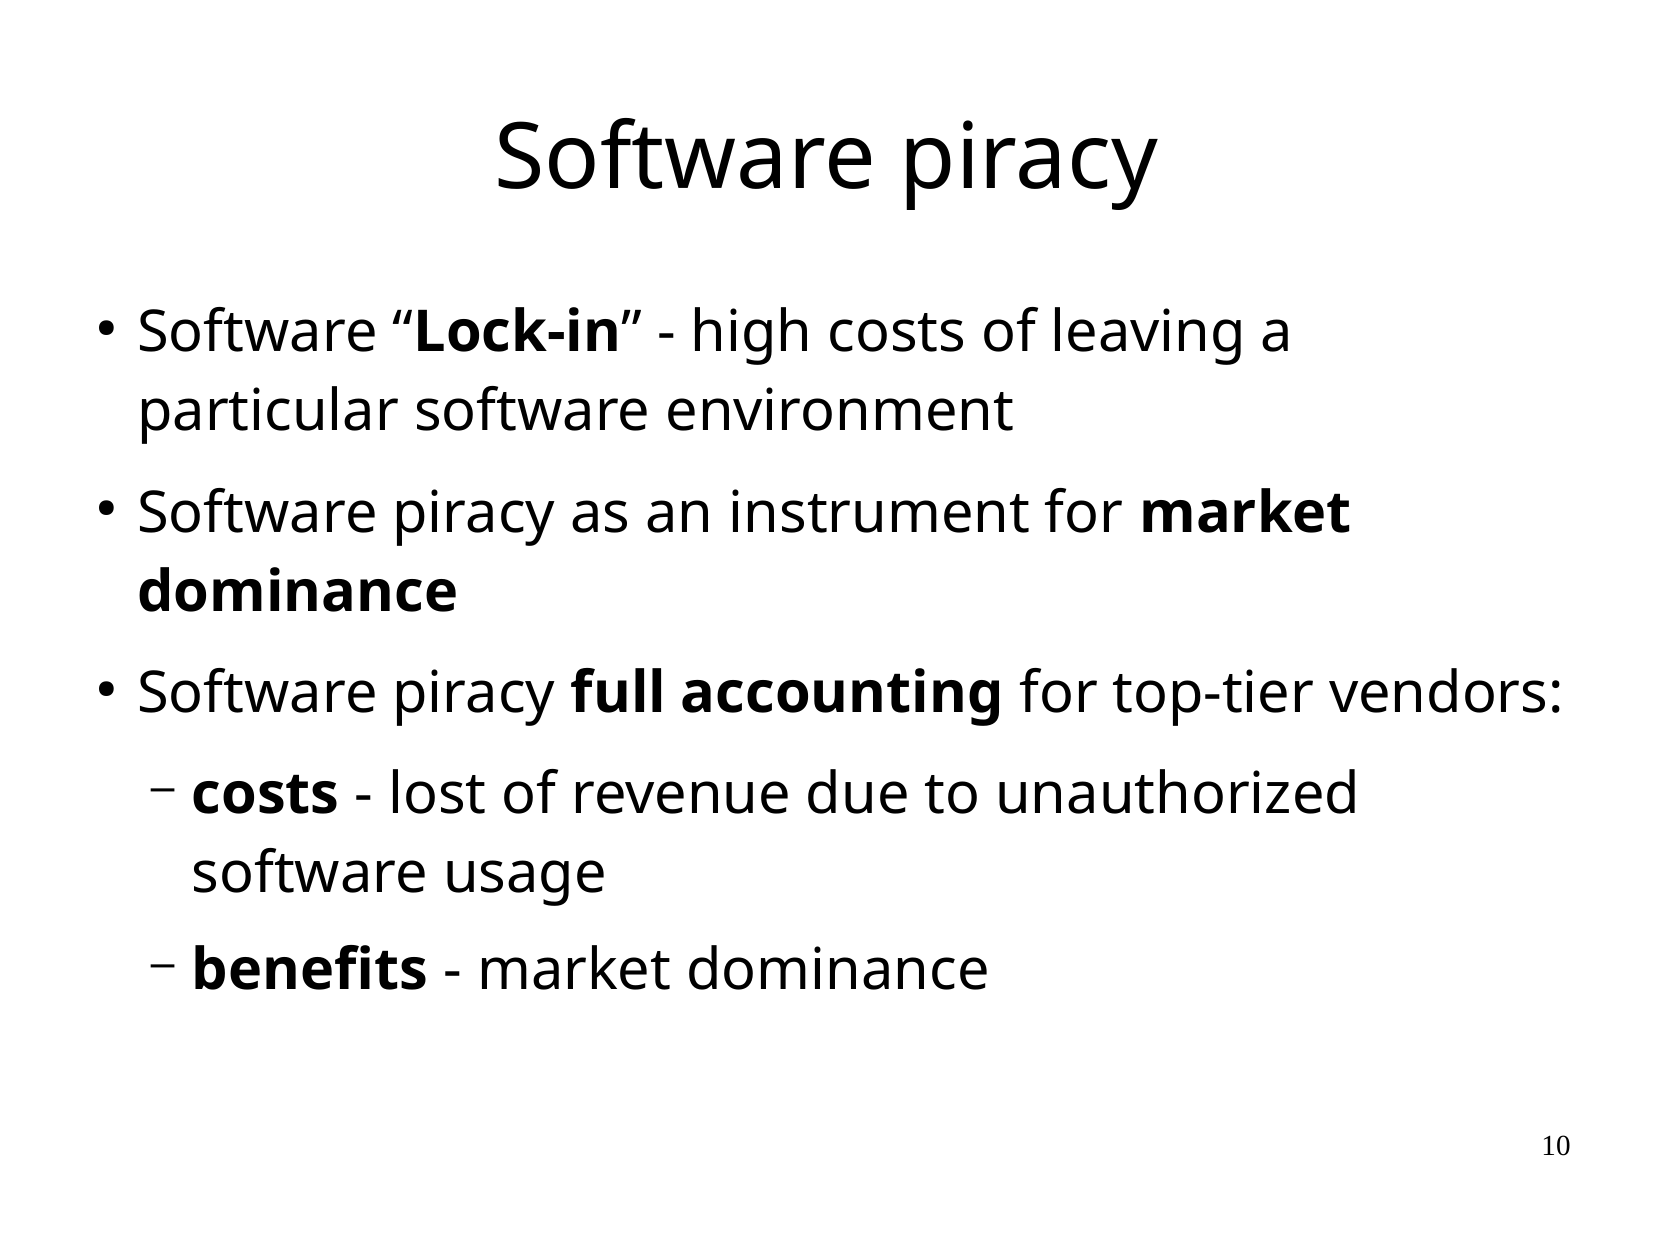

# Software piracy
Software “Lock-in” - high costs of leaving a particular software environment
Software piracy as an instrument for market dominance
Software piracy full accounting for top-tier vendors:
costs - lost of revenue due to unauthorized software usage
benefits - market dominance
10